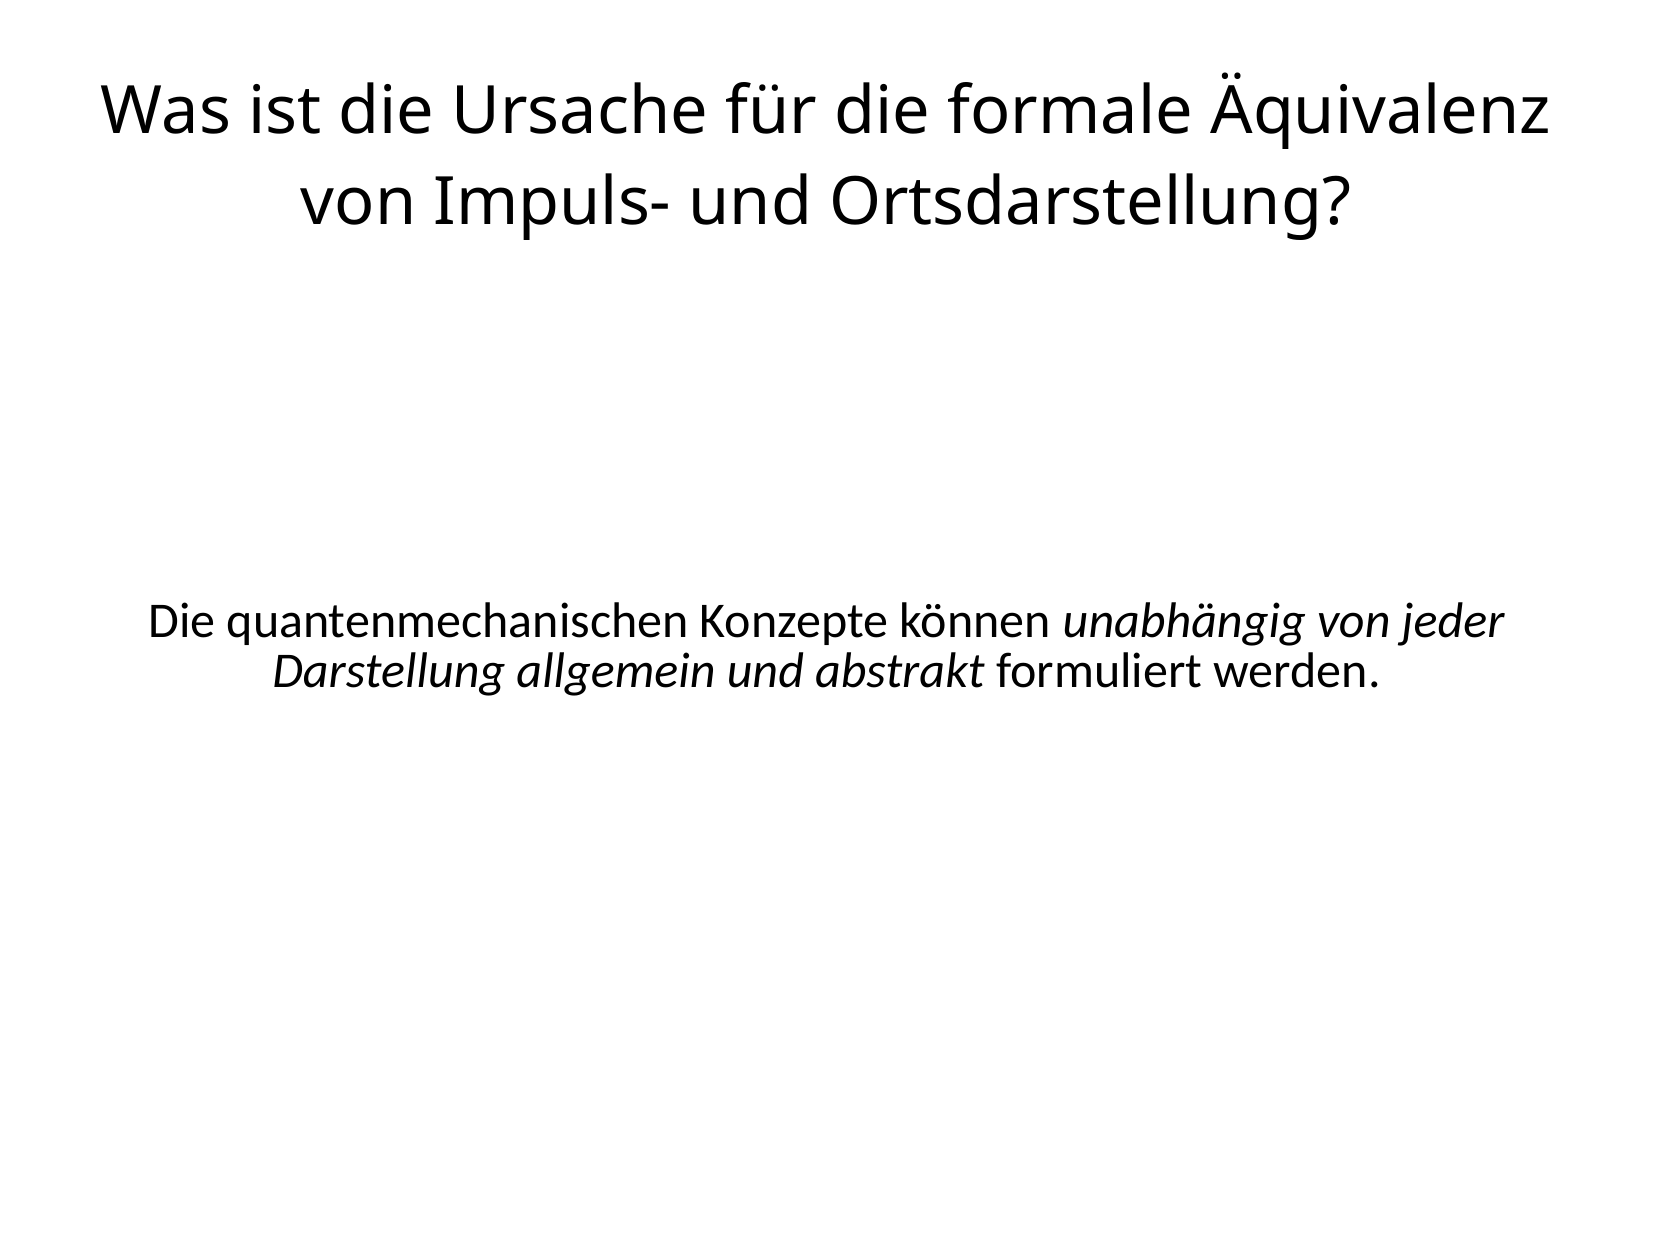

# Was ist die Ursache für die formale Äquivalenz von Impuls- und Ortsdarstellung?
Die quantenmechanischen Konzepte können unabhängig von jeder Darstellung allgemein und abstrakt formuliert werden.